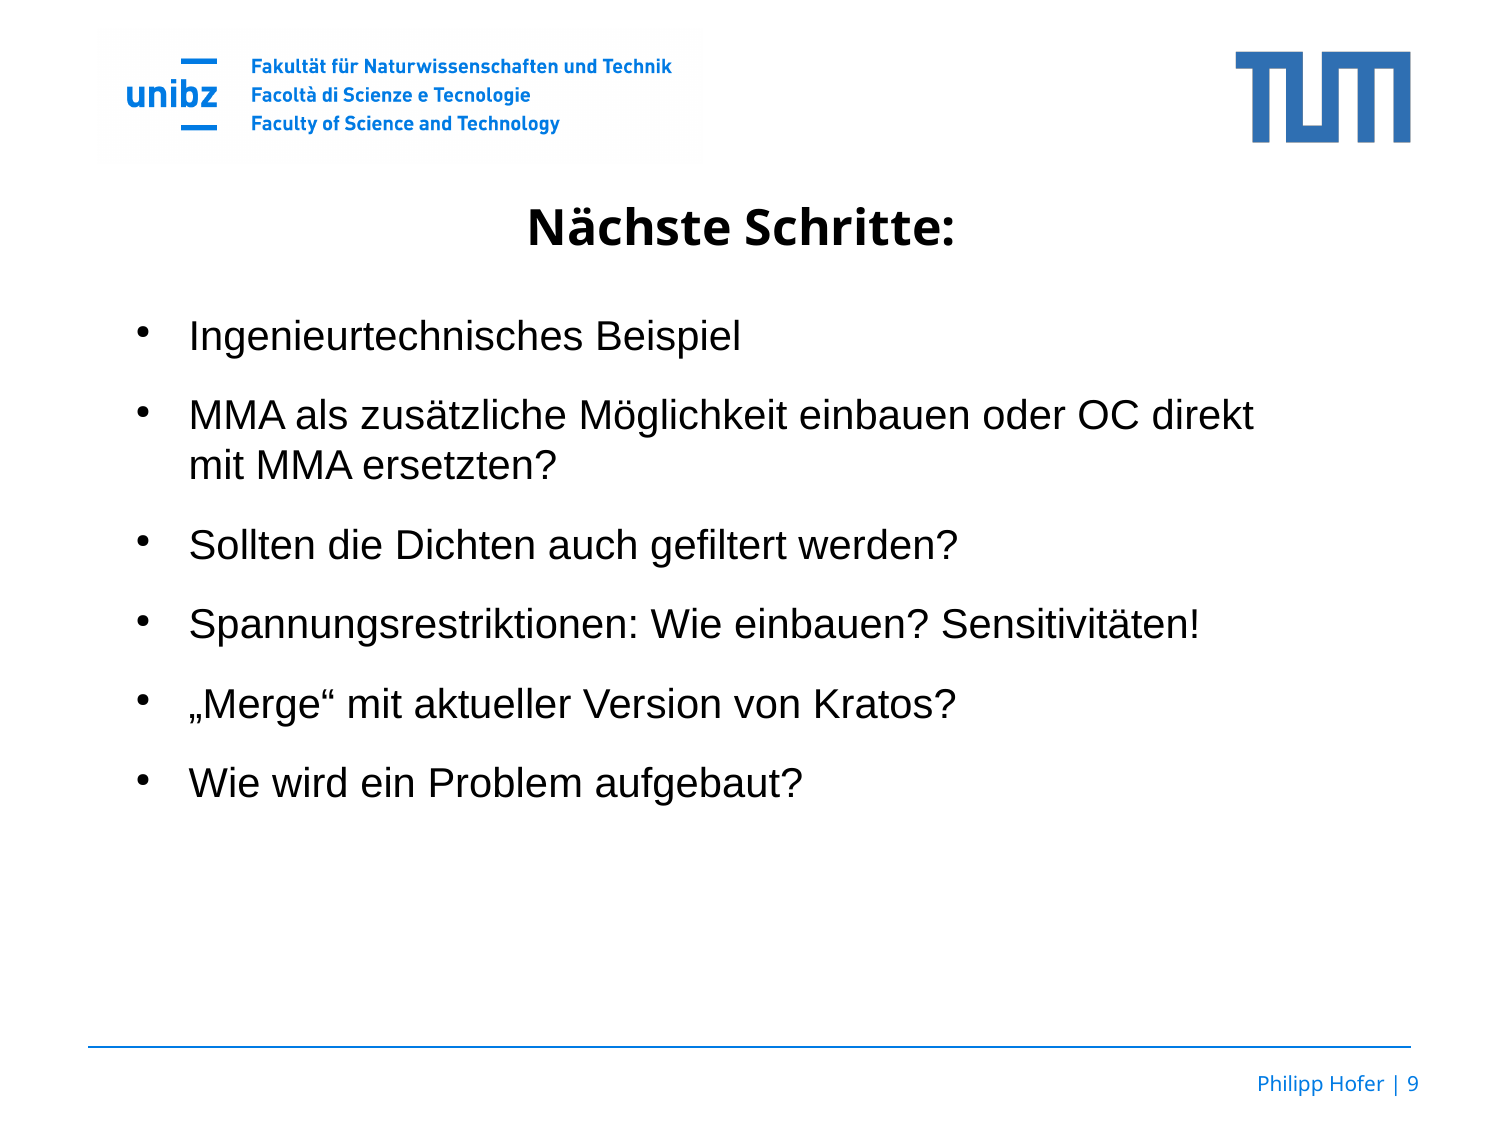

Nächste Schritte:
Ingenieurtechnisches Beispiel
MMA als zusätzliche Möglichkeit einbauen oder OC direkt mit MMA ersetzten?
Sollten die Dichten auch gefiltert werden?
Spannungsrestriktionen: Wie einbauen? Sensitivitäten!
„Merge“ mit aktueller Version von Kratos?
Wie wird ein Problem aufgebaut?